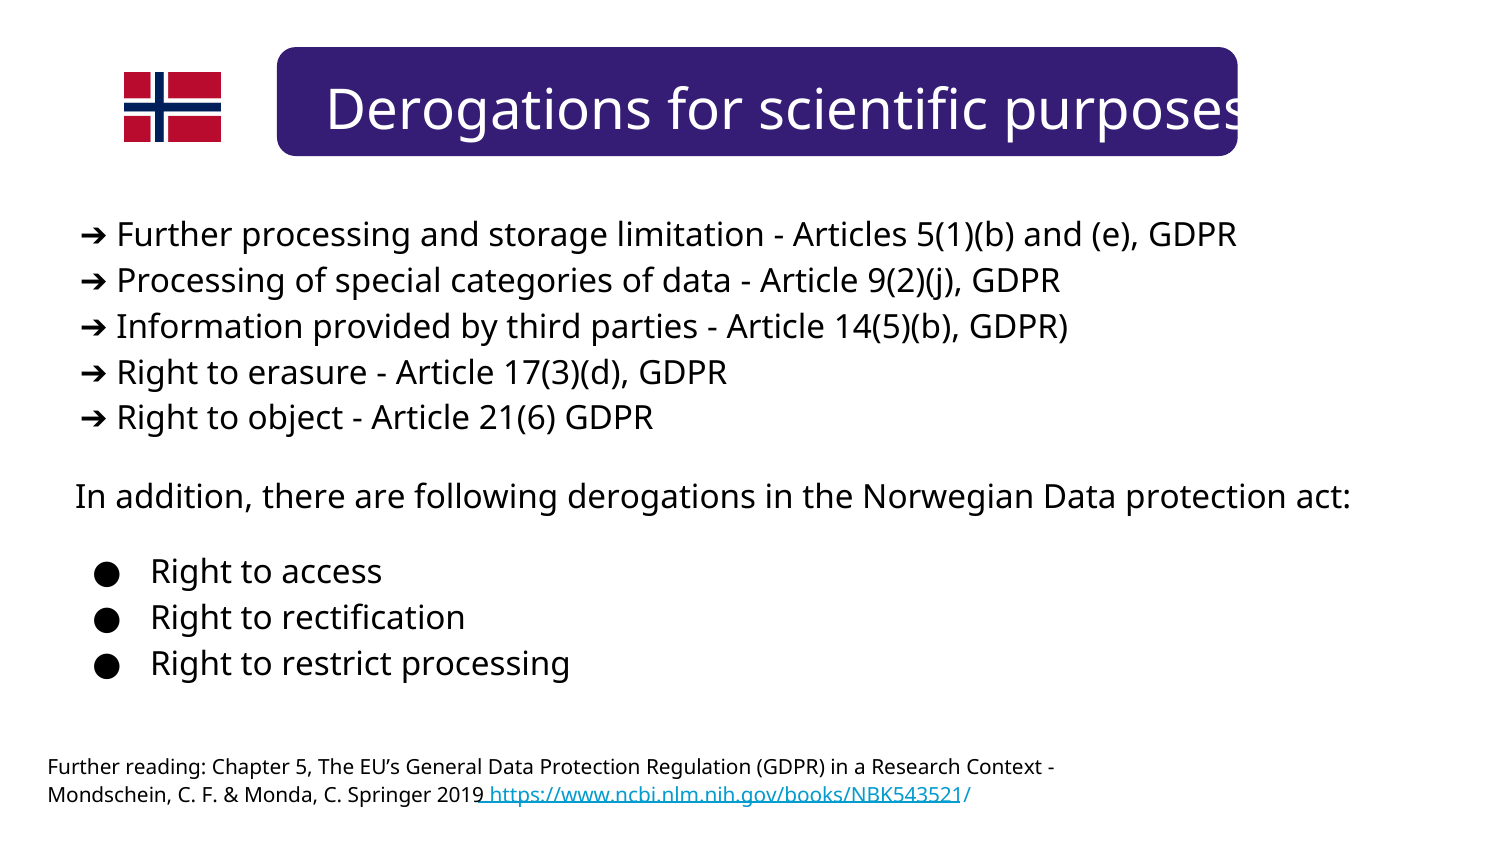

Derogations for scientific purposes
➔ Further processing and storage limitation - Articles 5(1)(b) and (e), GDPR
➔ Processing of special categories of data - Article 9(2)(j), GDPR
➔ Information provided by third parties - Article 14(5)(b), GDPR)
➔ Right to erasure - Article 17(3)(d), GDPR
➔ Right to object - Article 21(6) GDPR
In addition, there are following derogations in the Norwegian Data protection act:
●
Right to access
●
Right to rectification
●
Right to restrict processing
Further reading: Chapter 5, The EU’s General Data Protection Regulation (GDPR) in a Research Context -
Mondschein, C. F. & Monda, C. Springer 2019 https://www.ncbi.nlm.nih.gov/books/NBK543521/